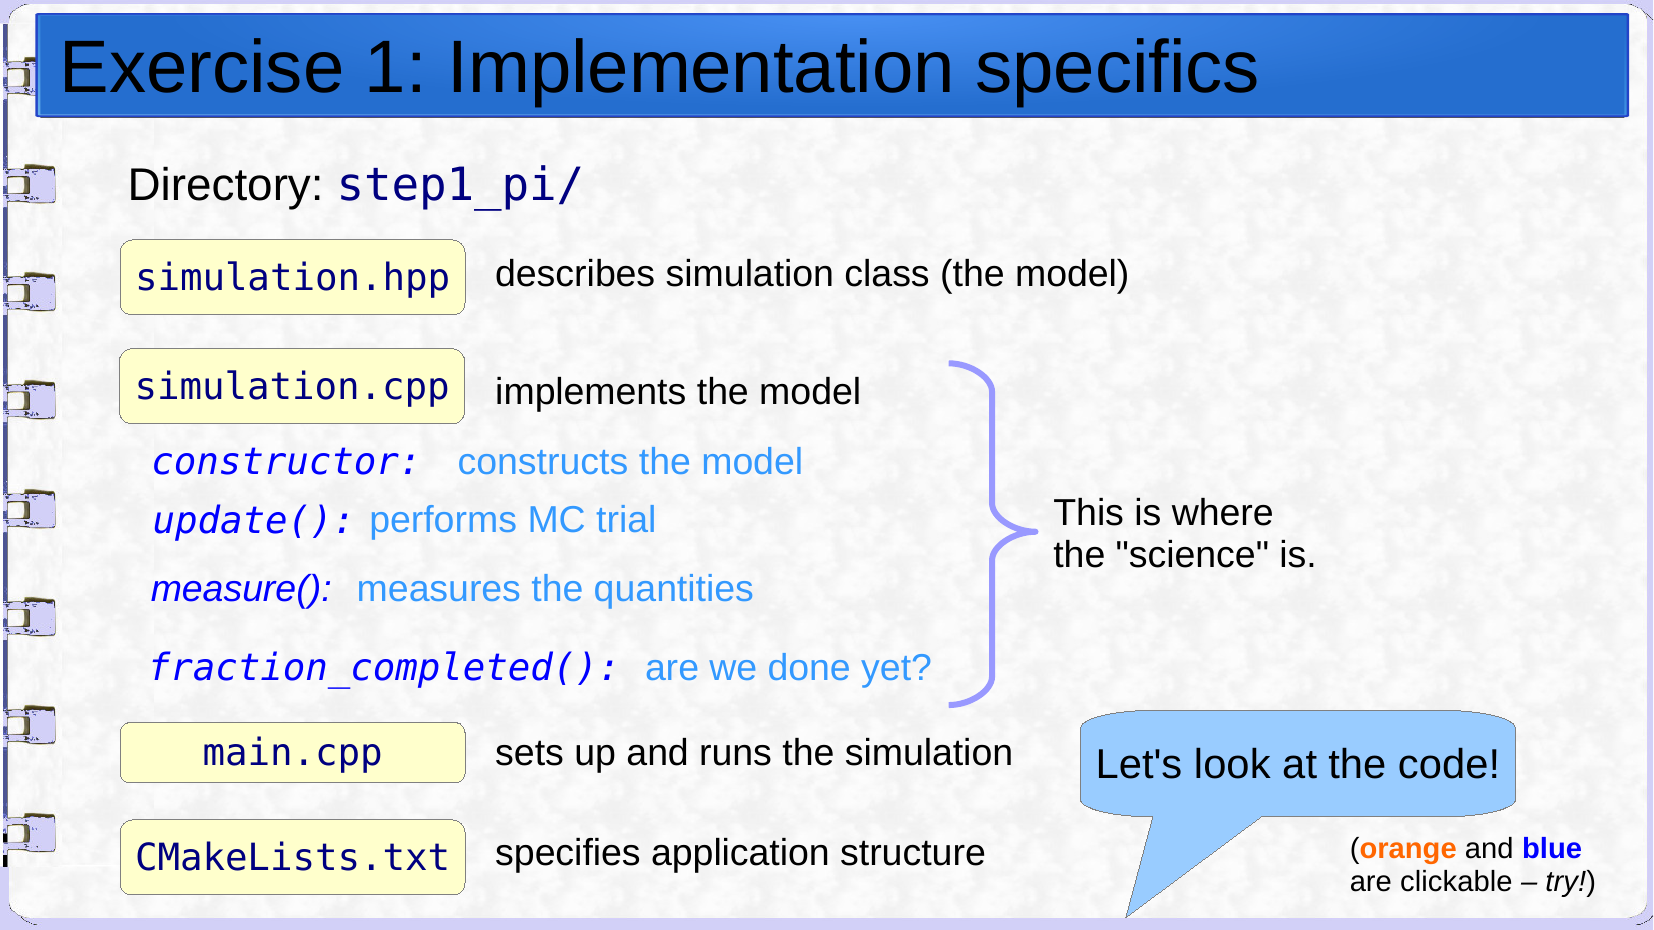

# Exercise 1: Implementation specifics
Directory: step1_pi/
simulation.hpp
describes simulation class (the model)
simulation.cpp
implements the model
constructor:
constructs the model
This is where the "science" is.
 performs MC trial
update():
 measures the quantities
measure():
fraction_completed():
are we done yet?
Let's look at the code!
main.cpp
sets up and runs the simulation
CMakeLists.txt
specifies application structure
(orange and blue
are clickable – try!)